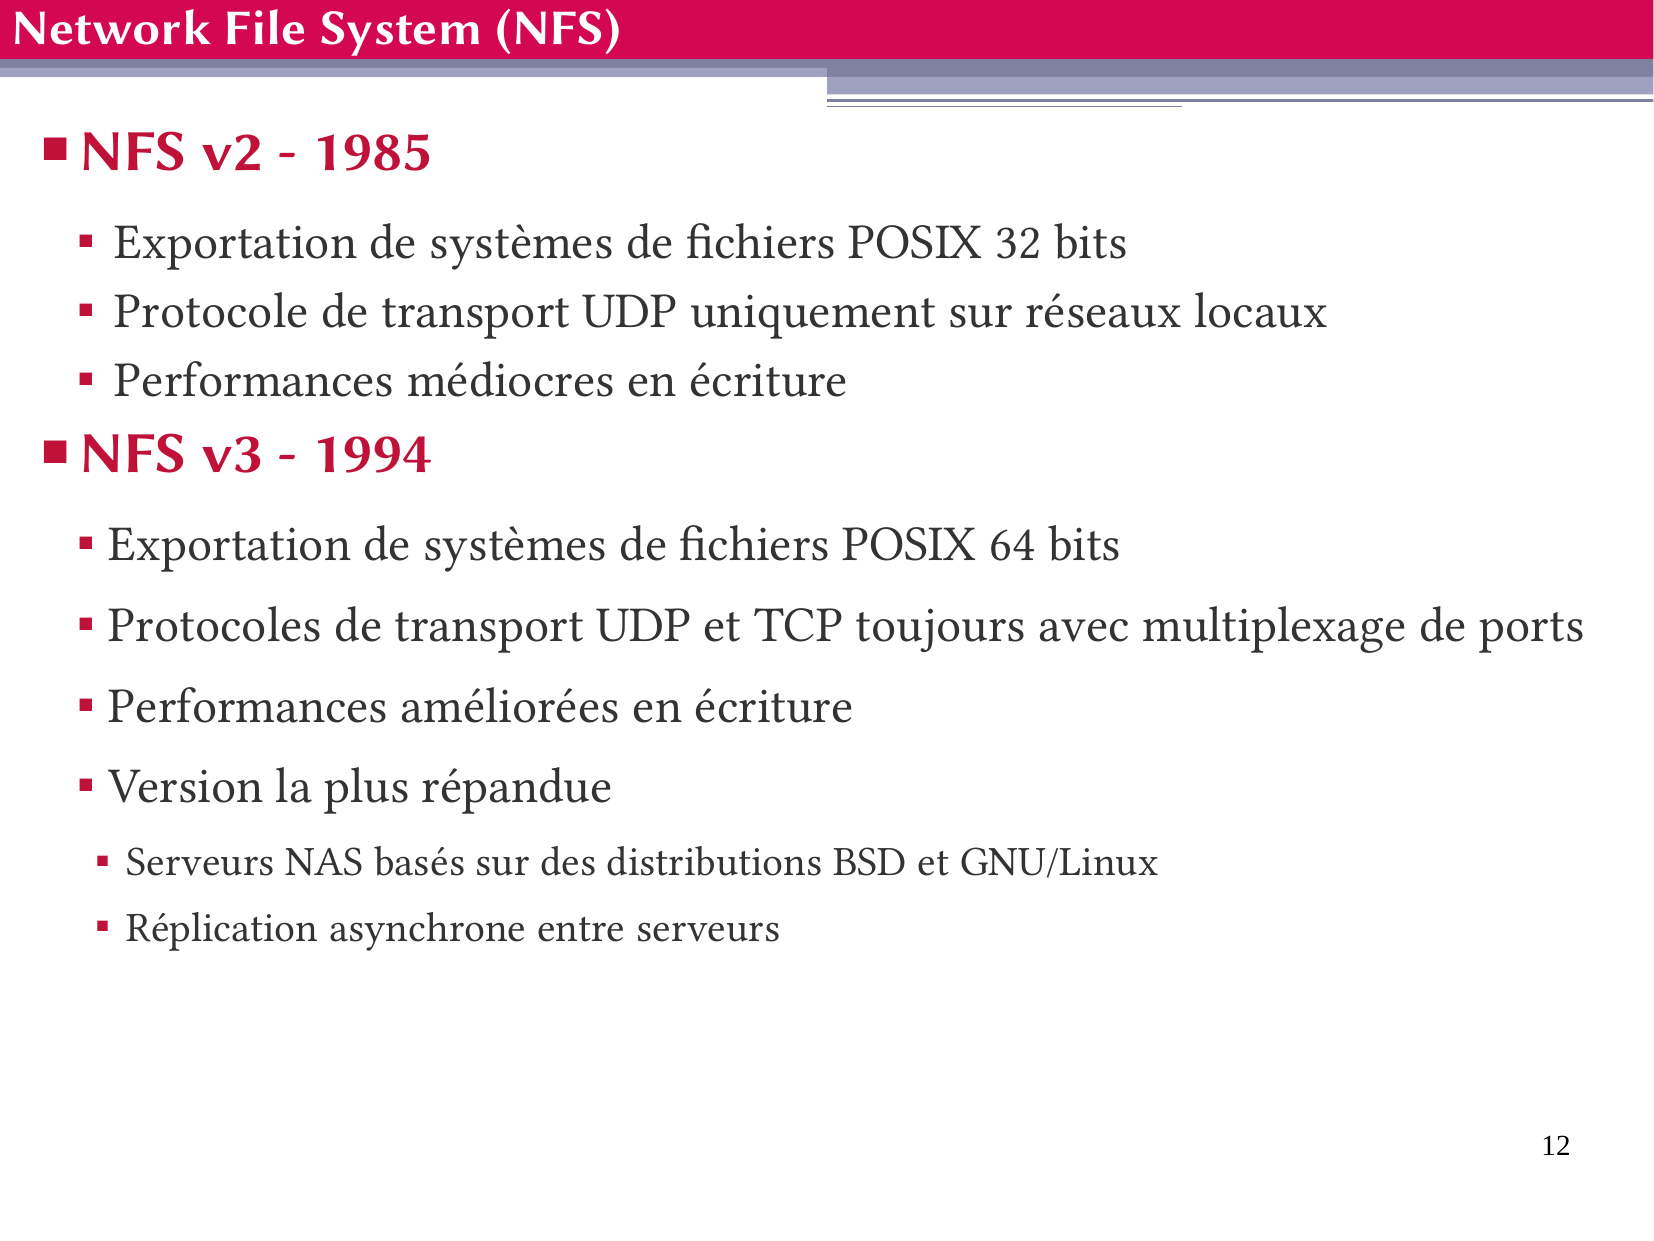

# Network File System (NFS)
NFS v2 - 1985
Exportation de systèmes de fichiers POSIX 32 bits
Protocole de transport UDP uniquement sur réseaux locaux
Performances médiocres en écriture
NFS v3 - 1994
Exportation de systèmes de fichiers POSIX 64 bits
Protocoles de transport UDP et TCP toujours avec multiplexage de ports
Performances améliorées en écriture
Version la plus répandue
Serveurs NAS basés sur des distributions BSD et GNU/Linux
Réplication asynchrone entre serveurs
12